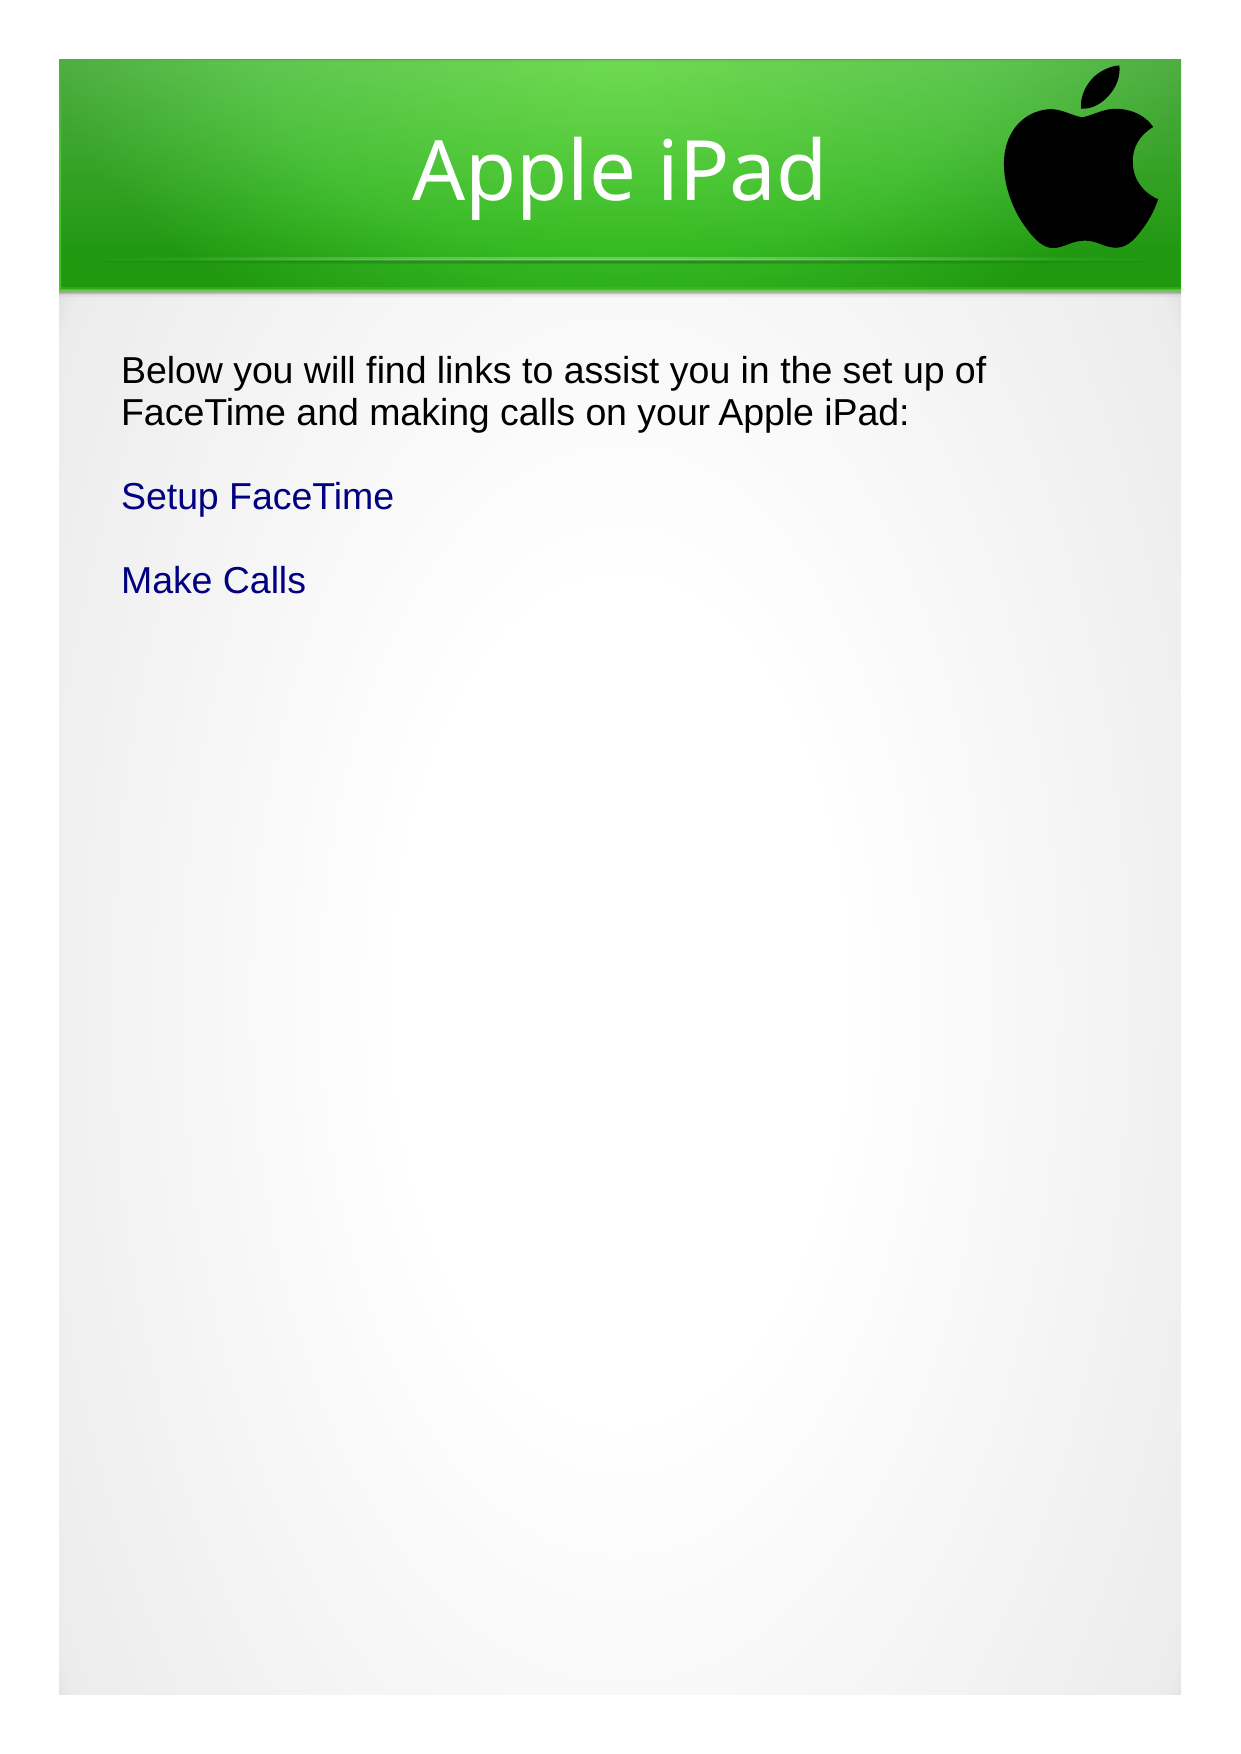

# Apple iPad
Below you will find links to assist you in the set up of FaceTime and making calls on your Apple iPad:
Setup FaceTime
Make Calls